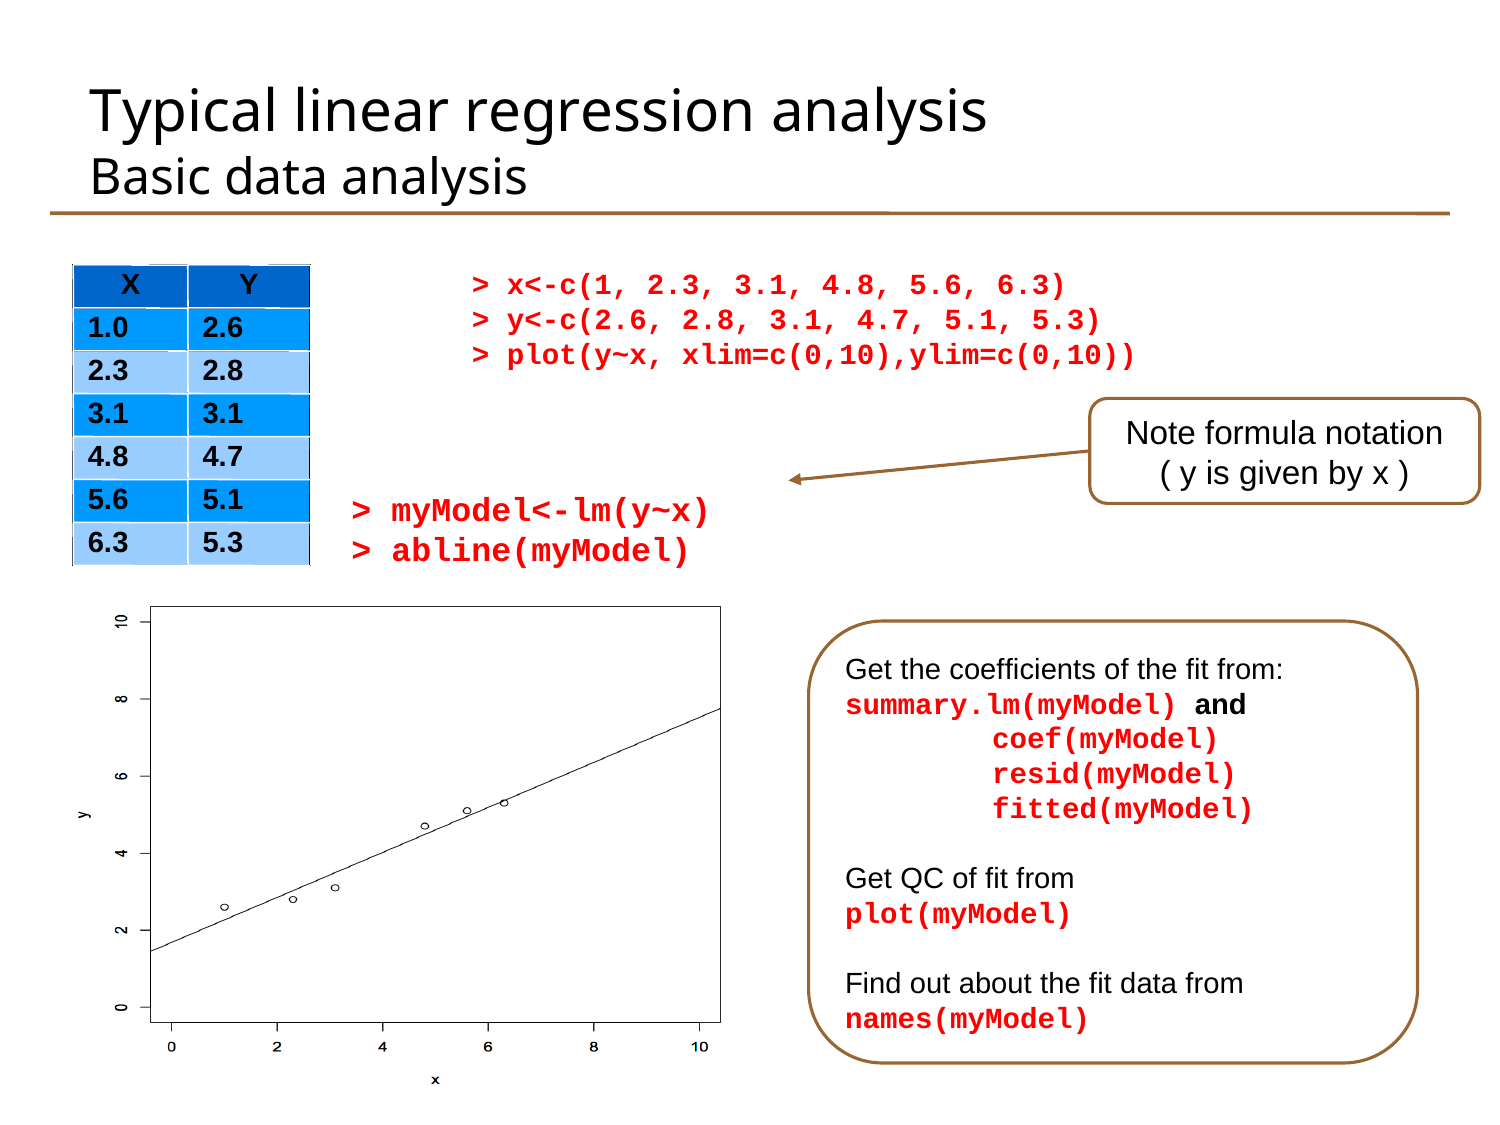

Typical linear regression analysis
Basic data analysis
> x<-c(1, 2.3, 3.1, 4.8, 5.6, 6.3)
> y<-c(2.6, 2.8, 3.1, 4.7, 5.1, 5.3)
> plot(y~x, xlim=c(0,10),ylim=c(0,10))
X
Y
1.0
2.6
2.3
2.8
3.1
3.1
4.8
4.7
5.6
5.1
6.3
5.3
Note formula notation
( y is given by x )
> myModel<-lm(y~x)
> abline(myModel)
Get the coefficients of the fit from:
summary.lm(myModel) and
		coef(myModel)
		resid(myModel)
		fitted(myModel)
Get QC of fit from
plot(myModel)
Find out about the fit data from
names(myModel)